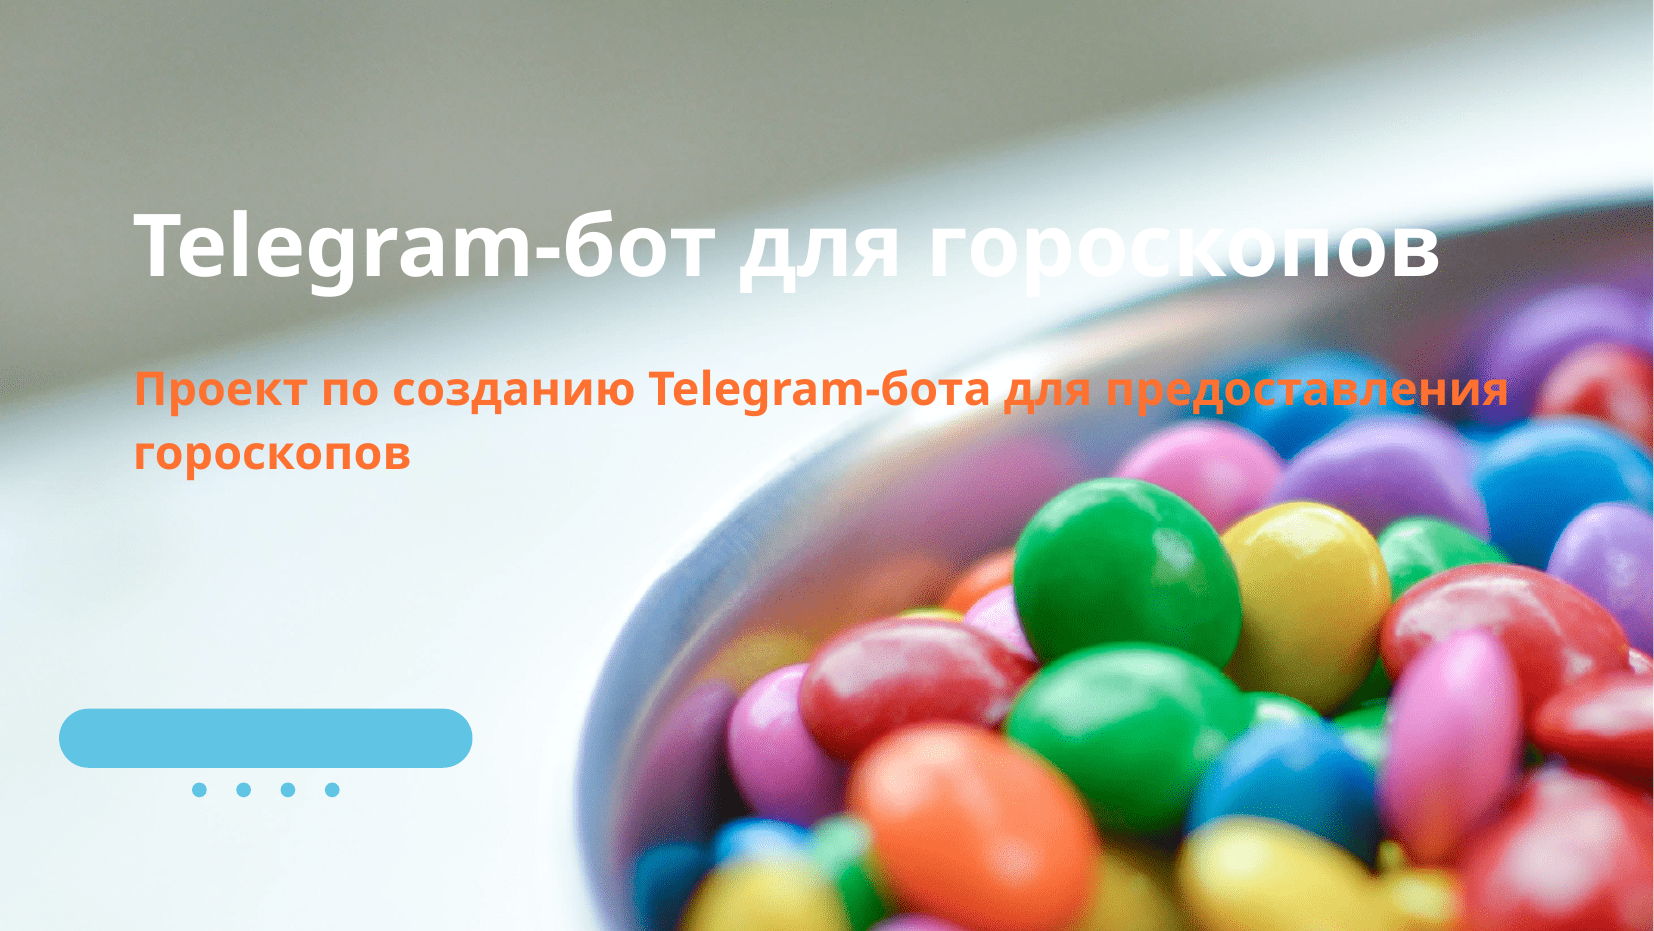

# Telegram-бот для гороскопов
Проект по созданию Telegram-бота для предоставления гороскопов